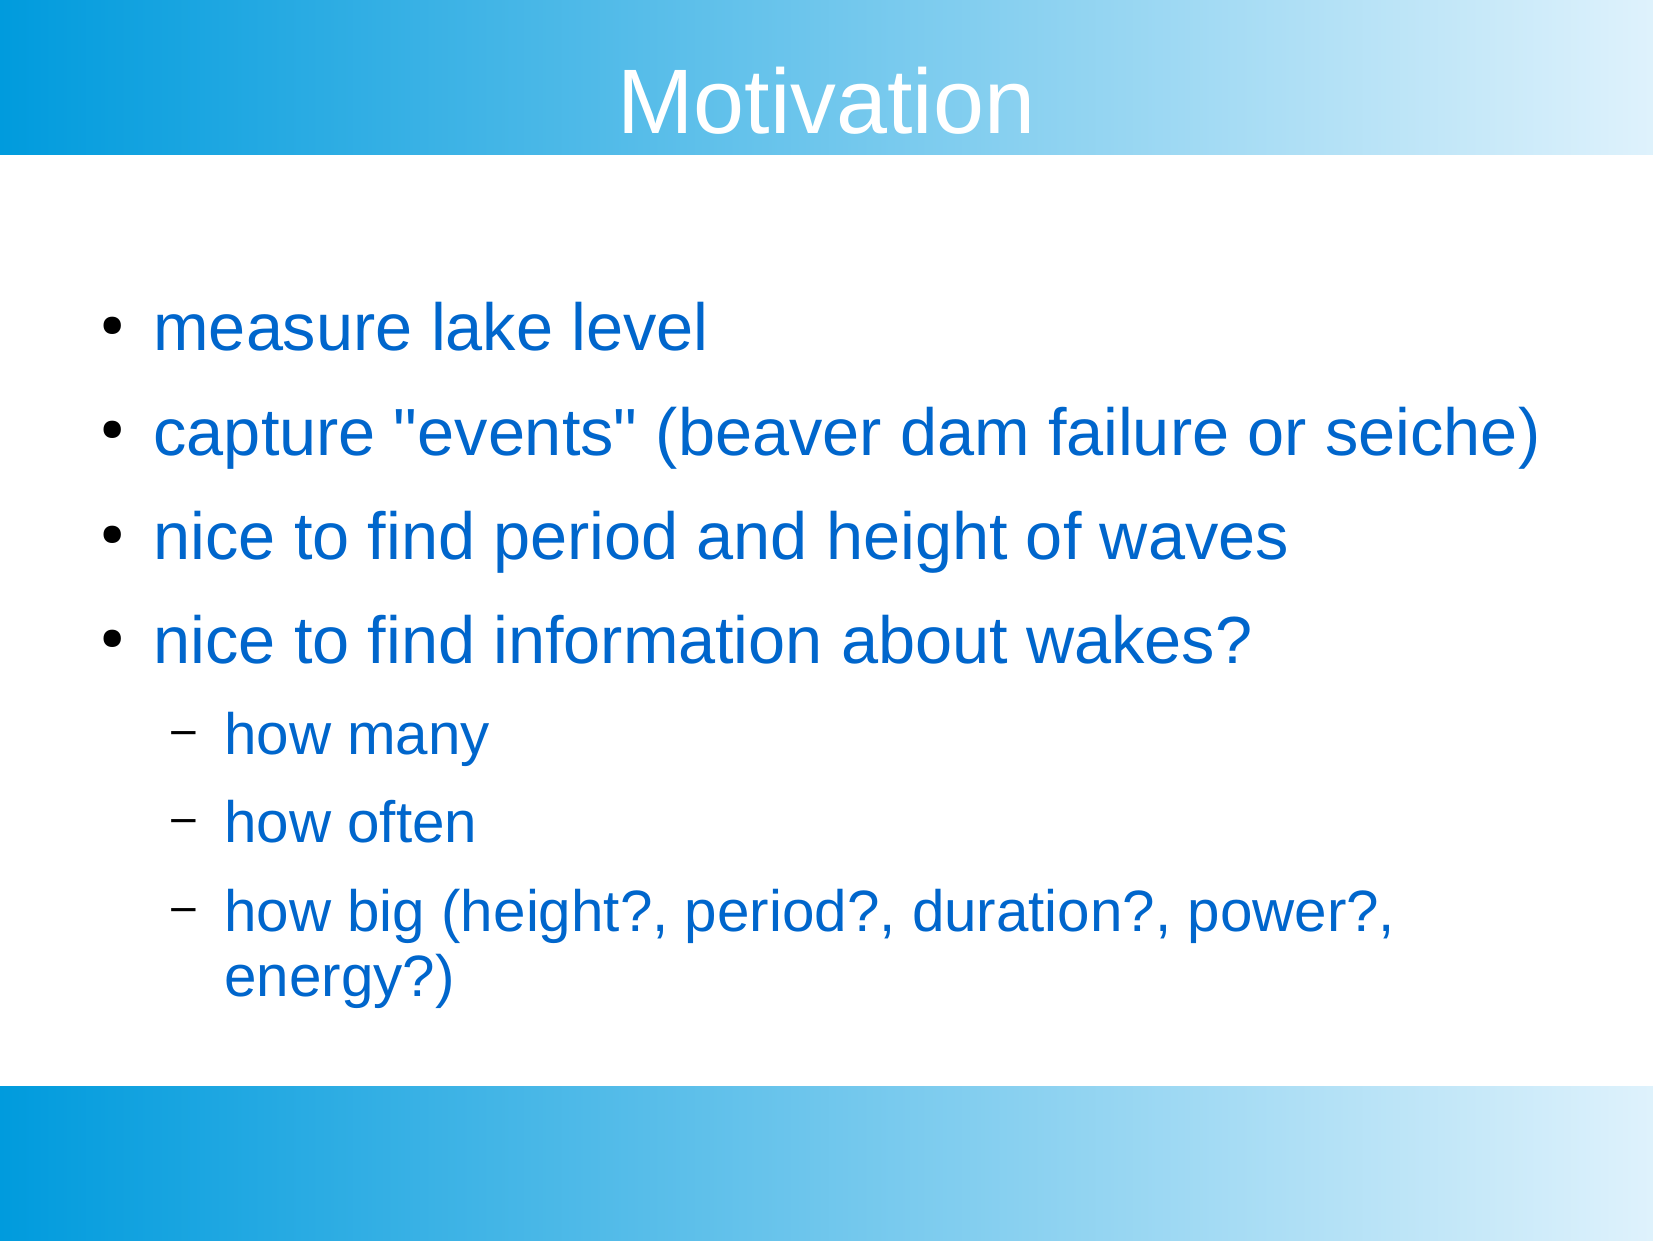

# Motivation
measure lake level
capture "events" (beaver dam failure or seiche)
nice to find period and height of waves
nice to find information about wakes?
how many
how often
how big (height?, period?, duration?, power?, energy?)